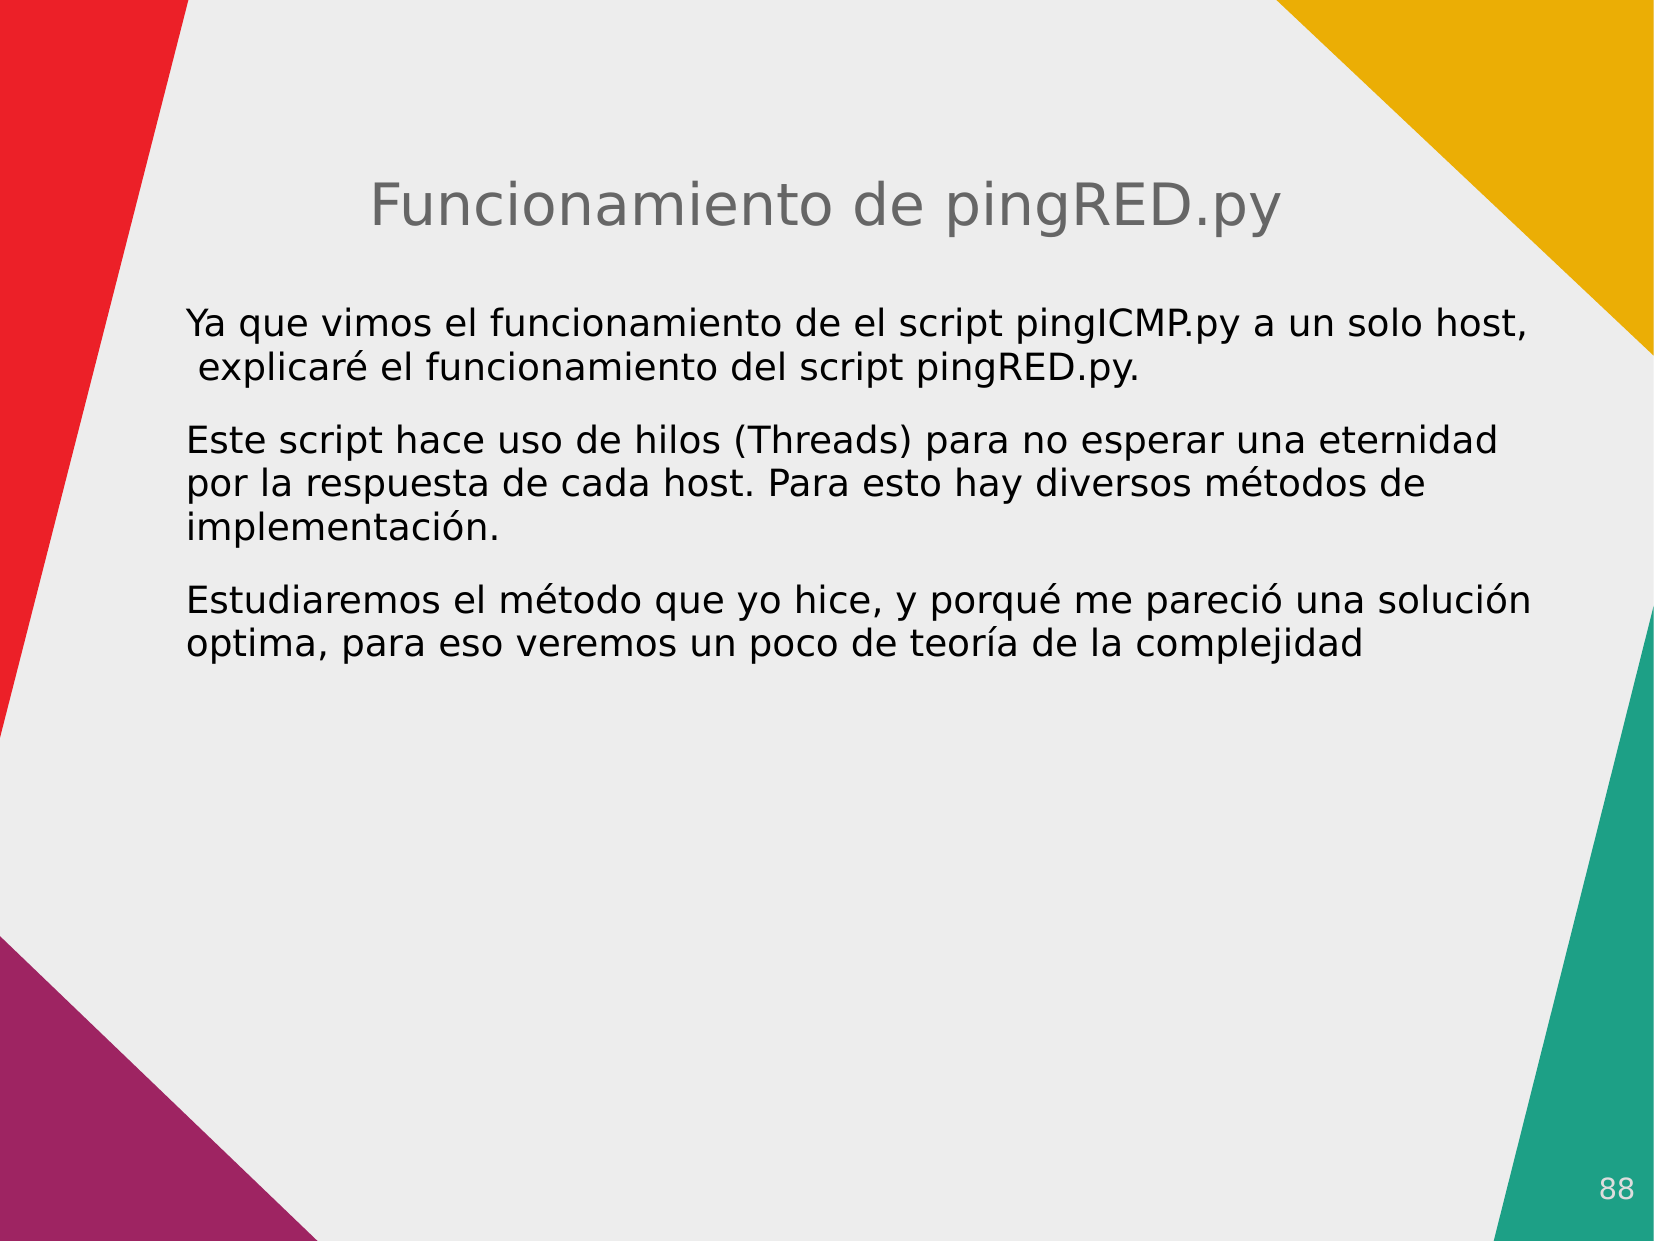

# Funcionamiento de pingRED.py
Ya que vimos el funcionamiento de el script pingICMP.py a un solo host, explicaré el funcionamiento del script pingRED.py.
Este script hace uso de hilos (Threads) para no esperar una eternidad por la respuesta de cada host. Para esto hay diversos métodos de implementación.
Estudiaremos el método que yo hice, y porqué me pareció una solución optima, para eso veremos un poco de teoría de la complejidad
88